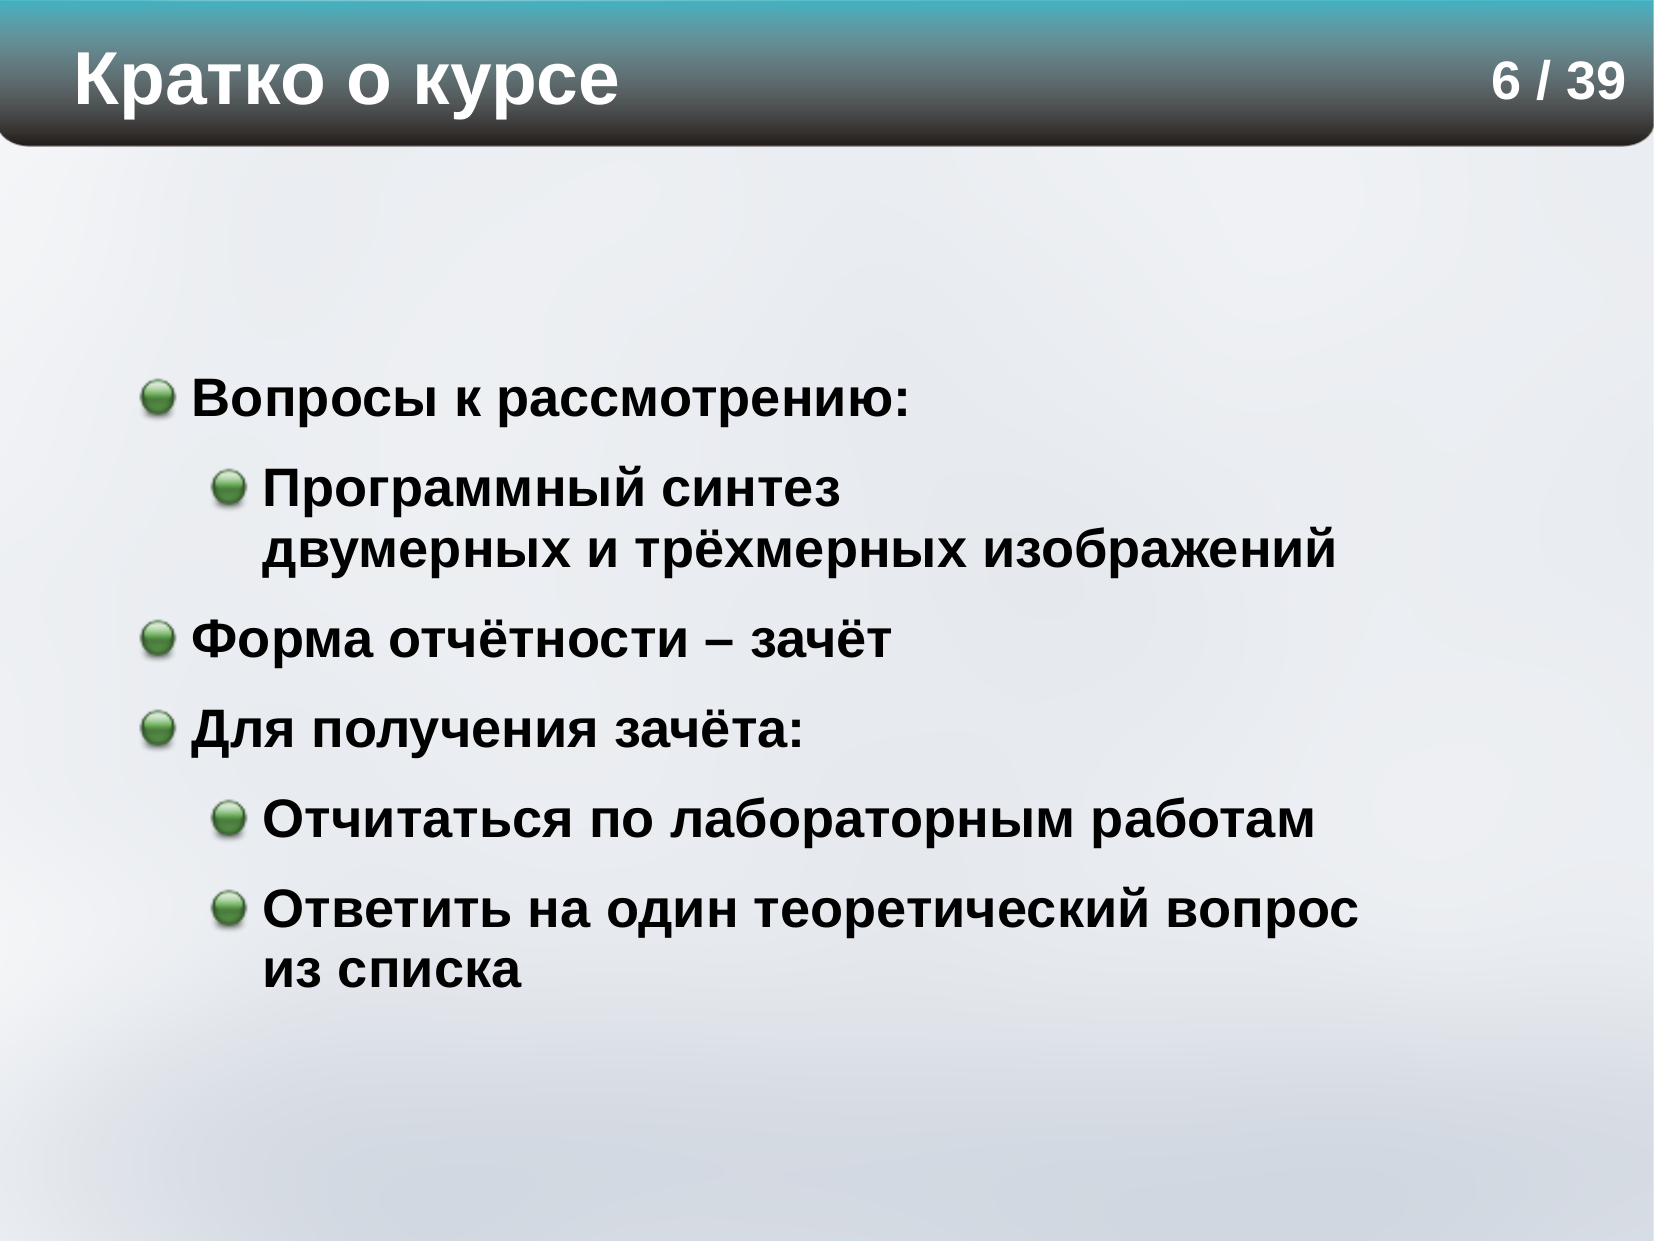

Кратко о курсе
Вопросы к рассмотрению:
Программный синтез
двумерных и трёхмерных изображений
Форма отчётности – зачёт
Для получения зачёта:
Отчитаться по лабораторным работам
Ответить на один теоретический вопрос
из списка